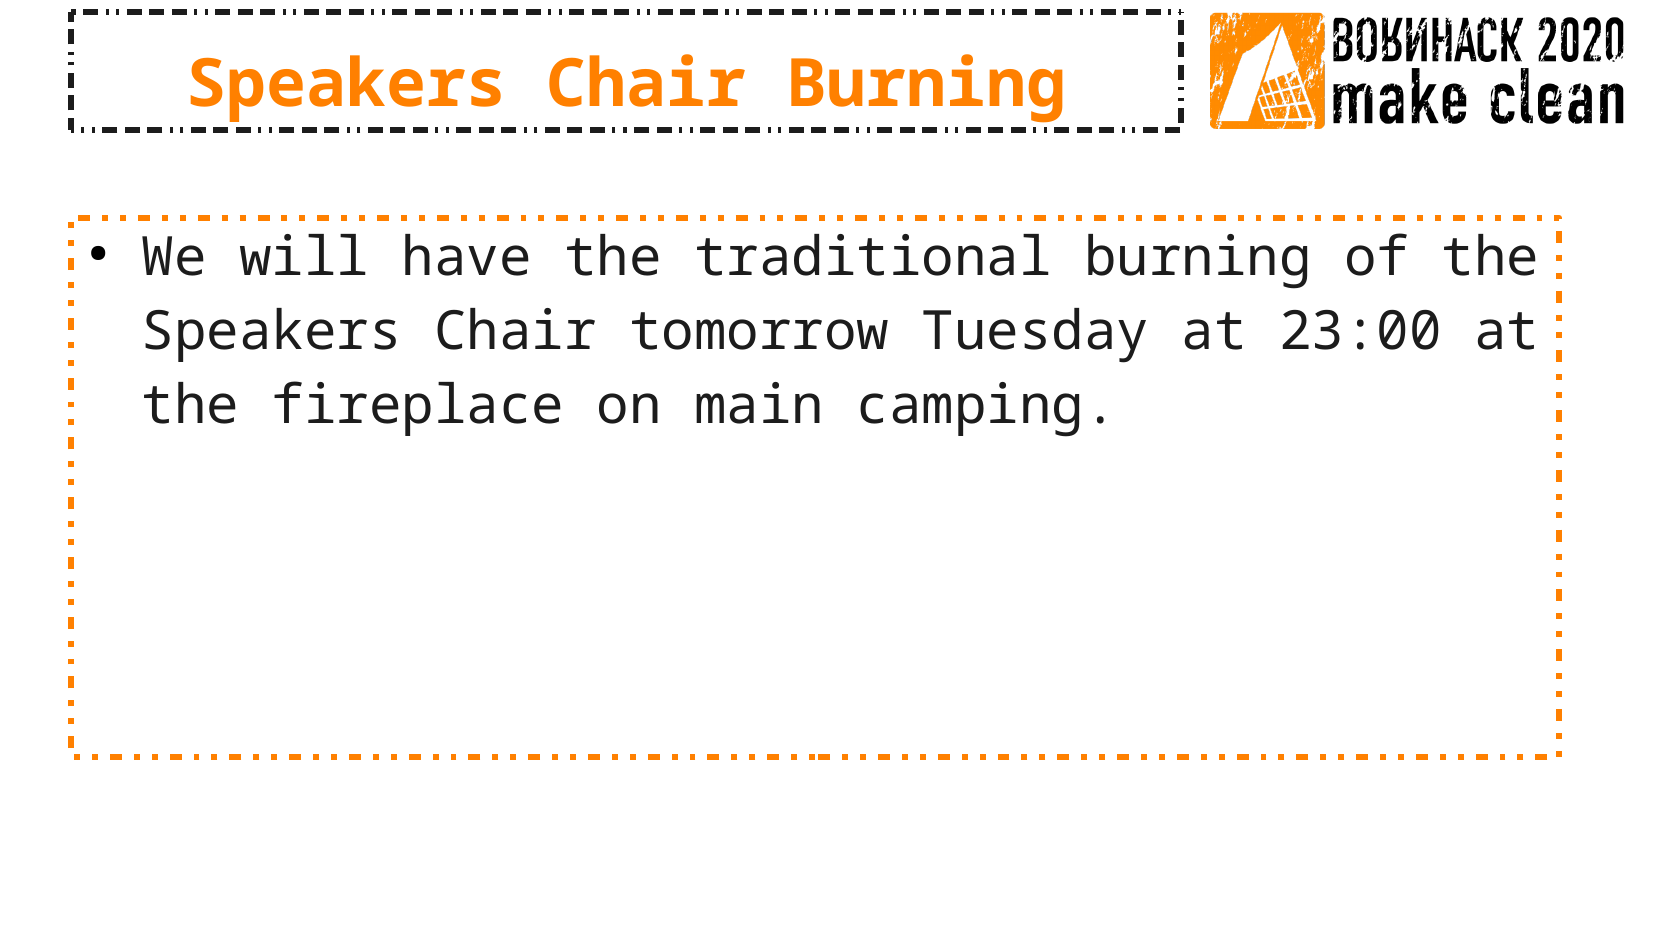

# Speakers Chair Burning
We will have the traditional burning of the Speakers Chair tomorrow Tuesday at 23:00 at the fireplace on main camping.